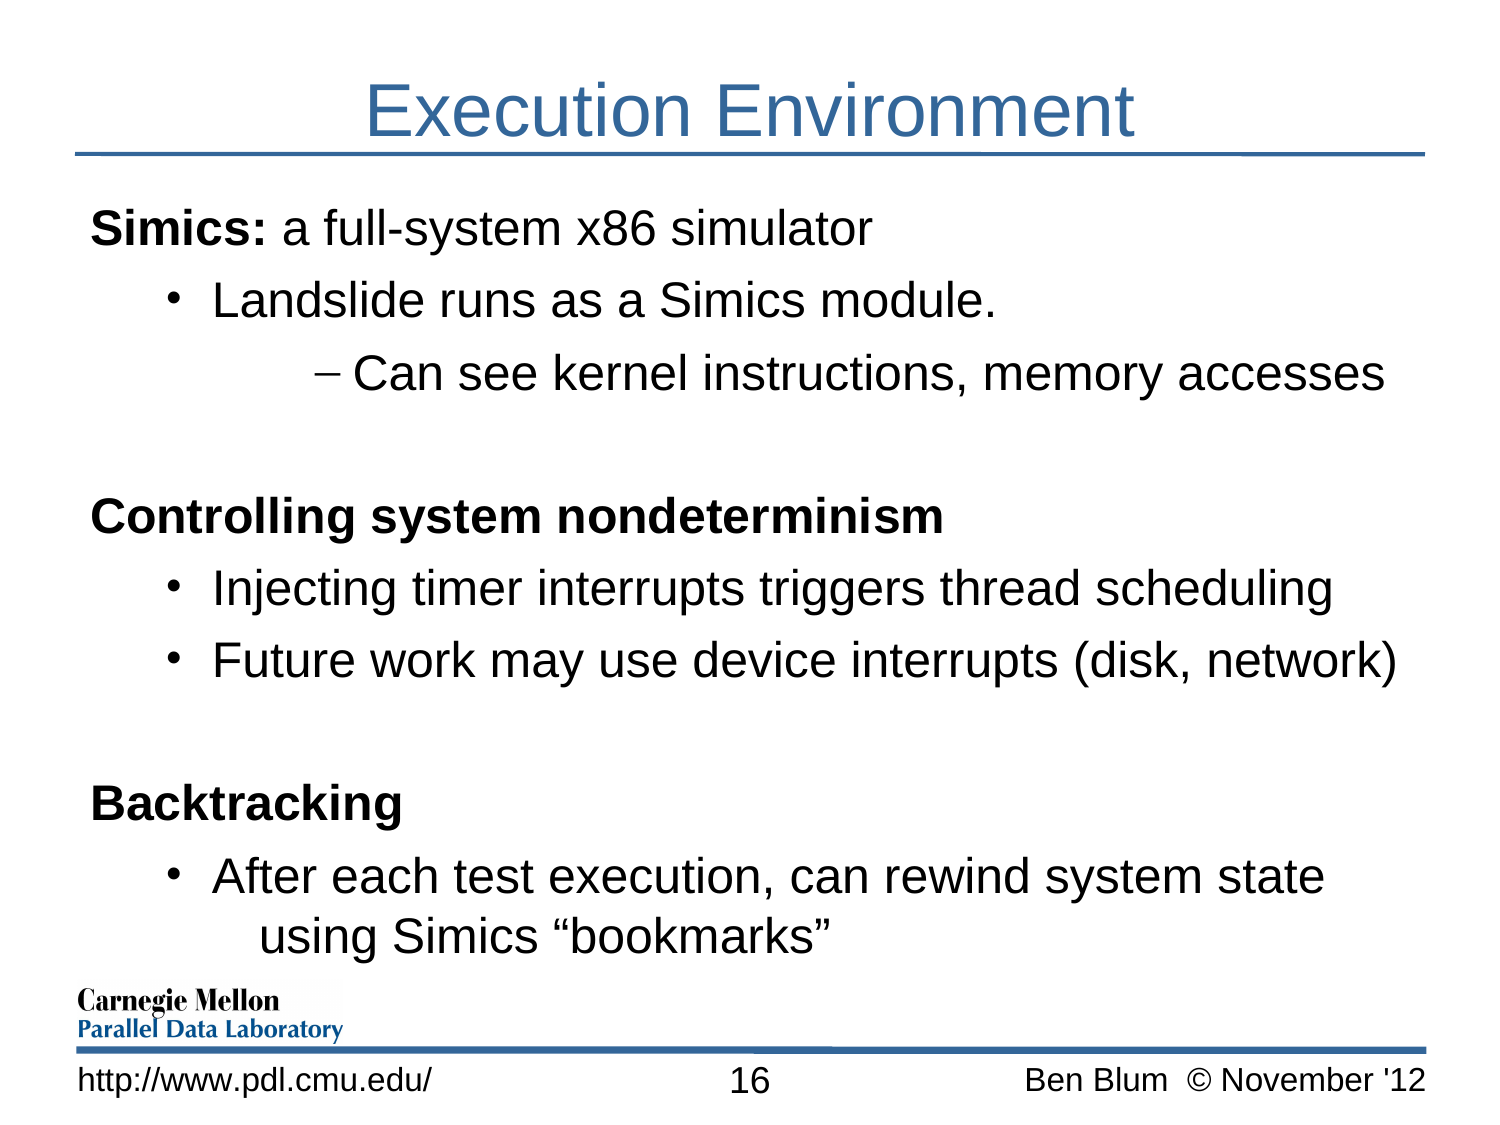

# Execution Environment
Simics: a full-system x86 simulator
Landslide runs as a Simics module.
Can see kernel instructions, memory accesses
Controlling system nondeterminism
Injecting timer interrupts triggers thread scheduling
Future work may use device interrupts (disk, network)
Backtracking
After each test execution, can rewind system state using Simics “bookmarks”
16